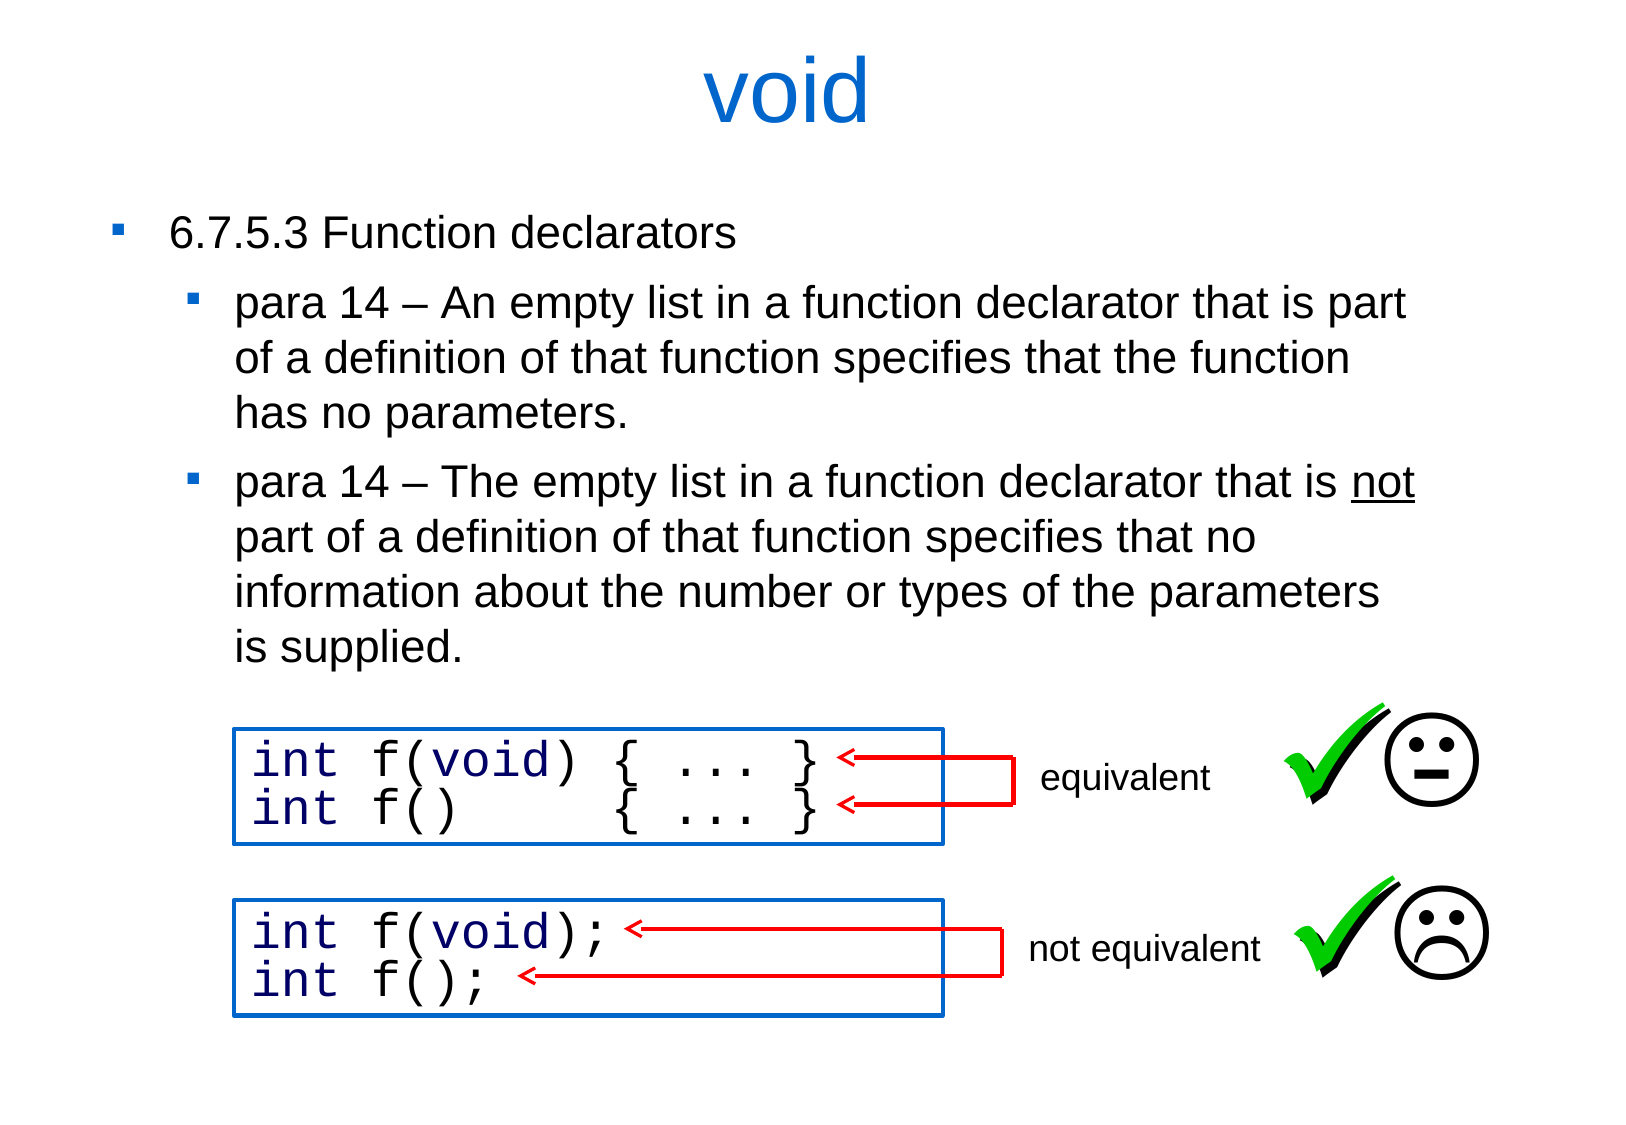

# void
6.7.5.3 Function declarators
para 14 – An empty list in a function declarator that is part of a definition of that function specifies that the function has no parameters.
para 14 – The empty list in a function declarator that is not part of a definition of that function specifies that no information about the number or types of the parameters is supplied.


int f(void) { ... }
int f() { ... }
equivalent


int f(void);
int f();
not equivalent